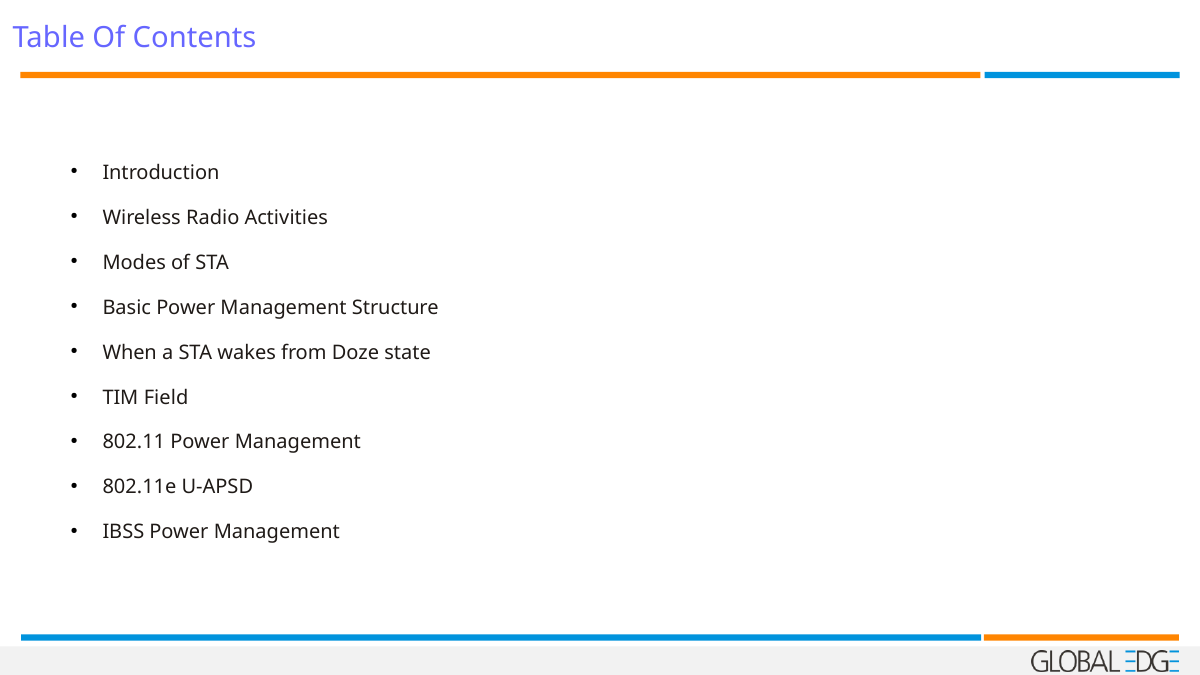

# Table Of Contents
Introduction
Wireless Radio Activities
Modes of STA
Basic Power Management Structure
When a STA wakes from Doze state
TIM Field
802.11 Power Management
802.11e U-APSD
IBSS Power Management